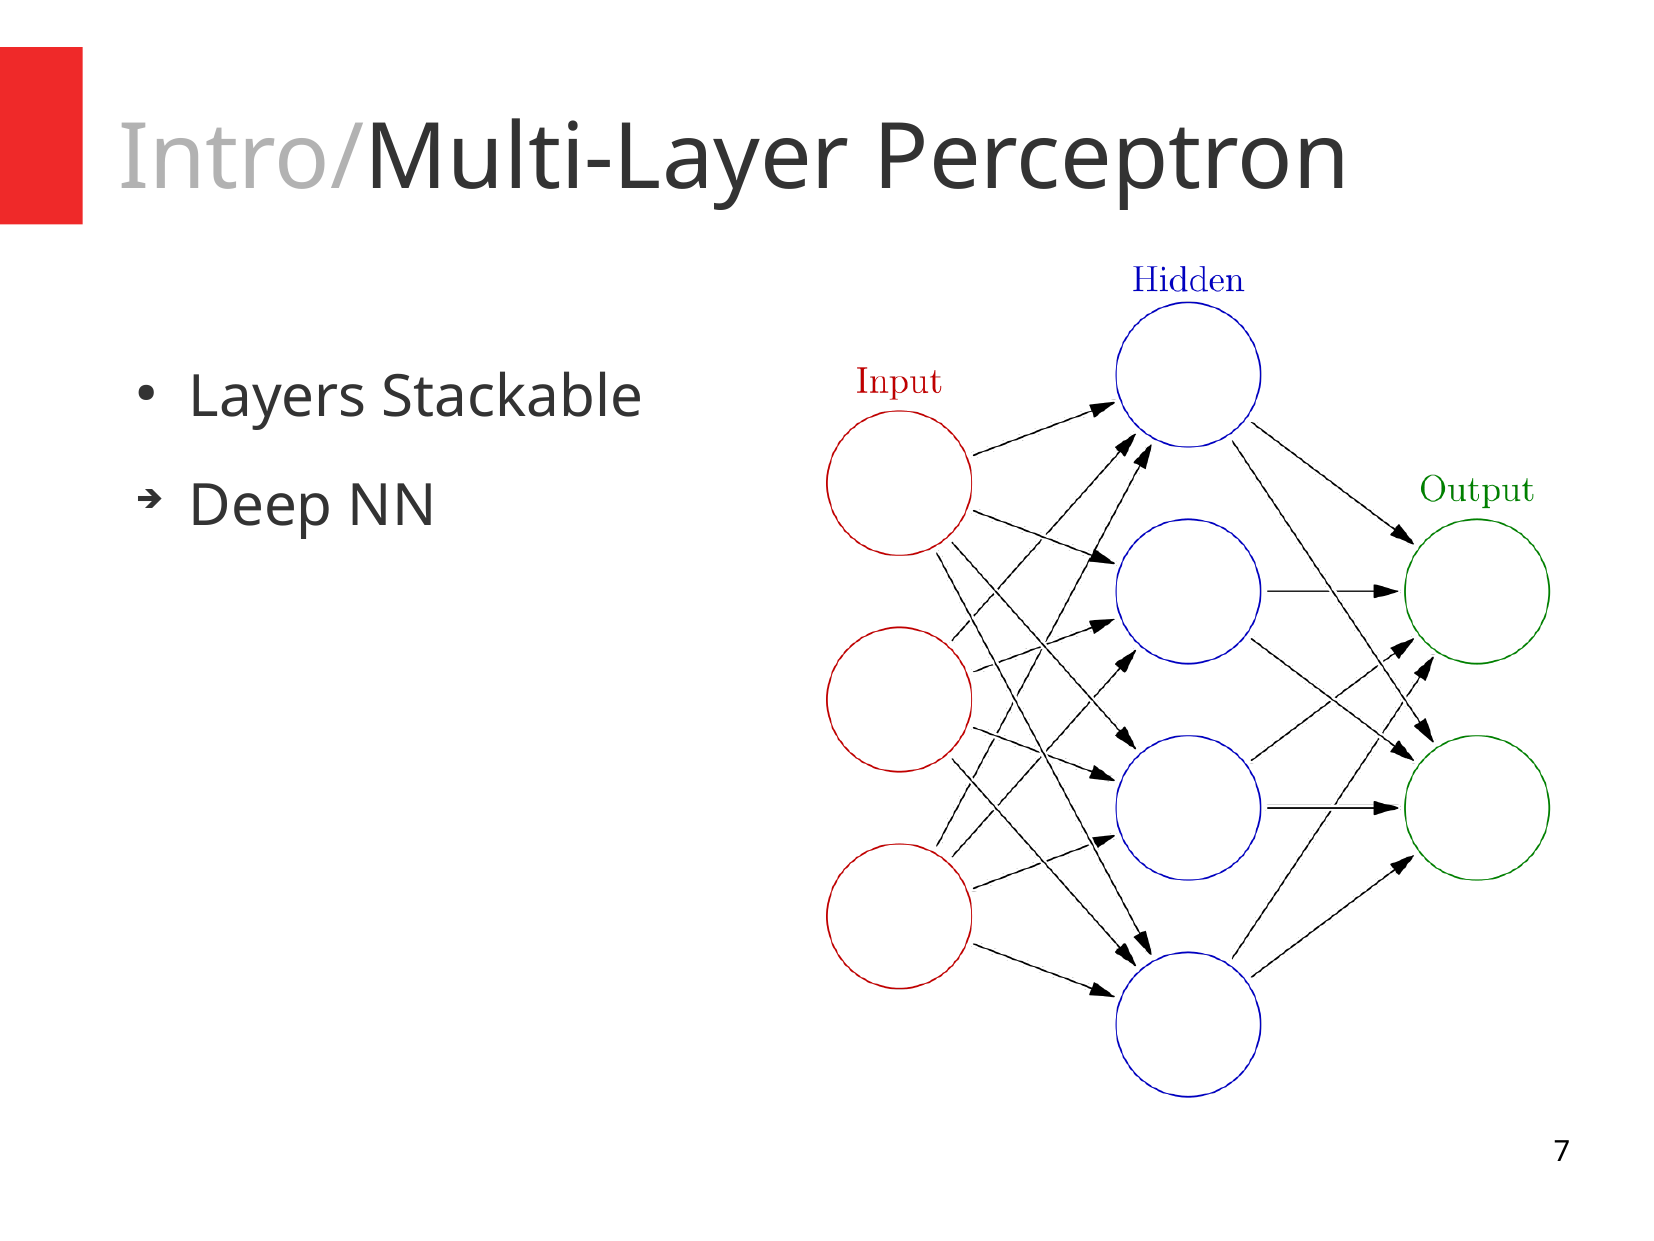

# Intro/Multi-Layer Perceptron
Layers Stackable
Deep NN
7